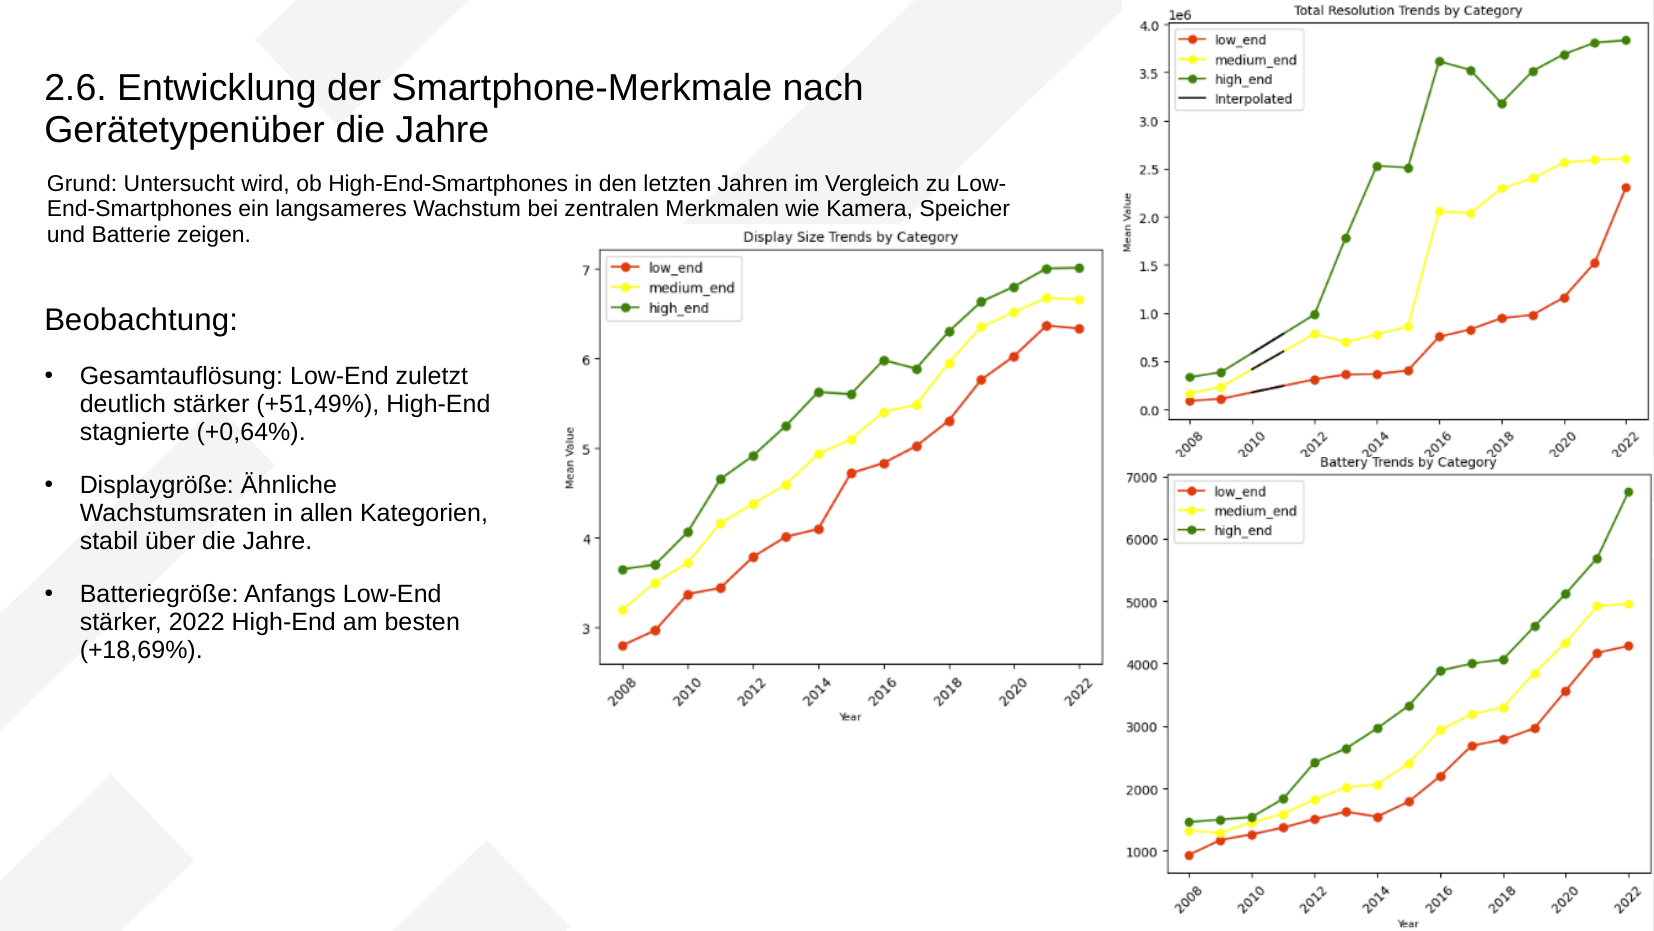

2.6. Entwicklung der Smartphone-Merkmale nach Gerätetypenüber die Jahre
Grund: Untersucht wird, ob High-End-Smartphones in den letzten Jahren im Vergleich zu Low-End-Smartphones ein langsameres Wachstum bei zentralen Merkmalen wie Kamera, Speicher und Batterie zeigen.
Beobachtung:
Gesamtauflösung: Low-End zuletzt deutlich stärker (+51,49%), High-End stagnierte (+0,64%).
Displaygröße: Ähnliche Wachstumsraten in allen Kategorien, stabil über die Jahre.
Batteriegröße: Anfangs Low-End stärker, 2022 High-End am besten (+18,69%).